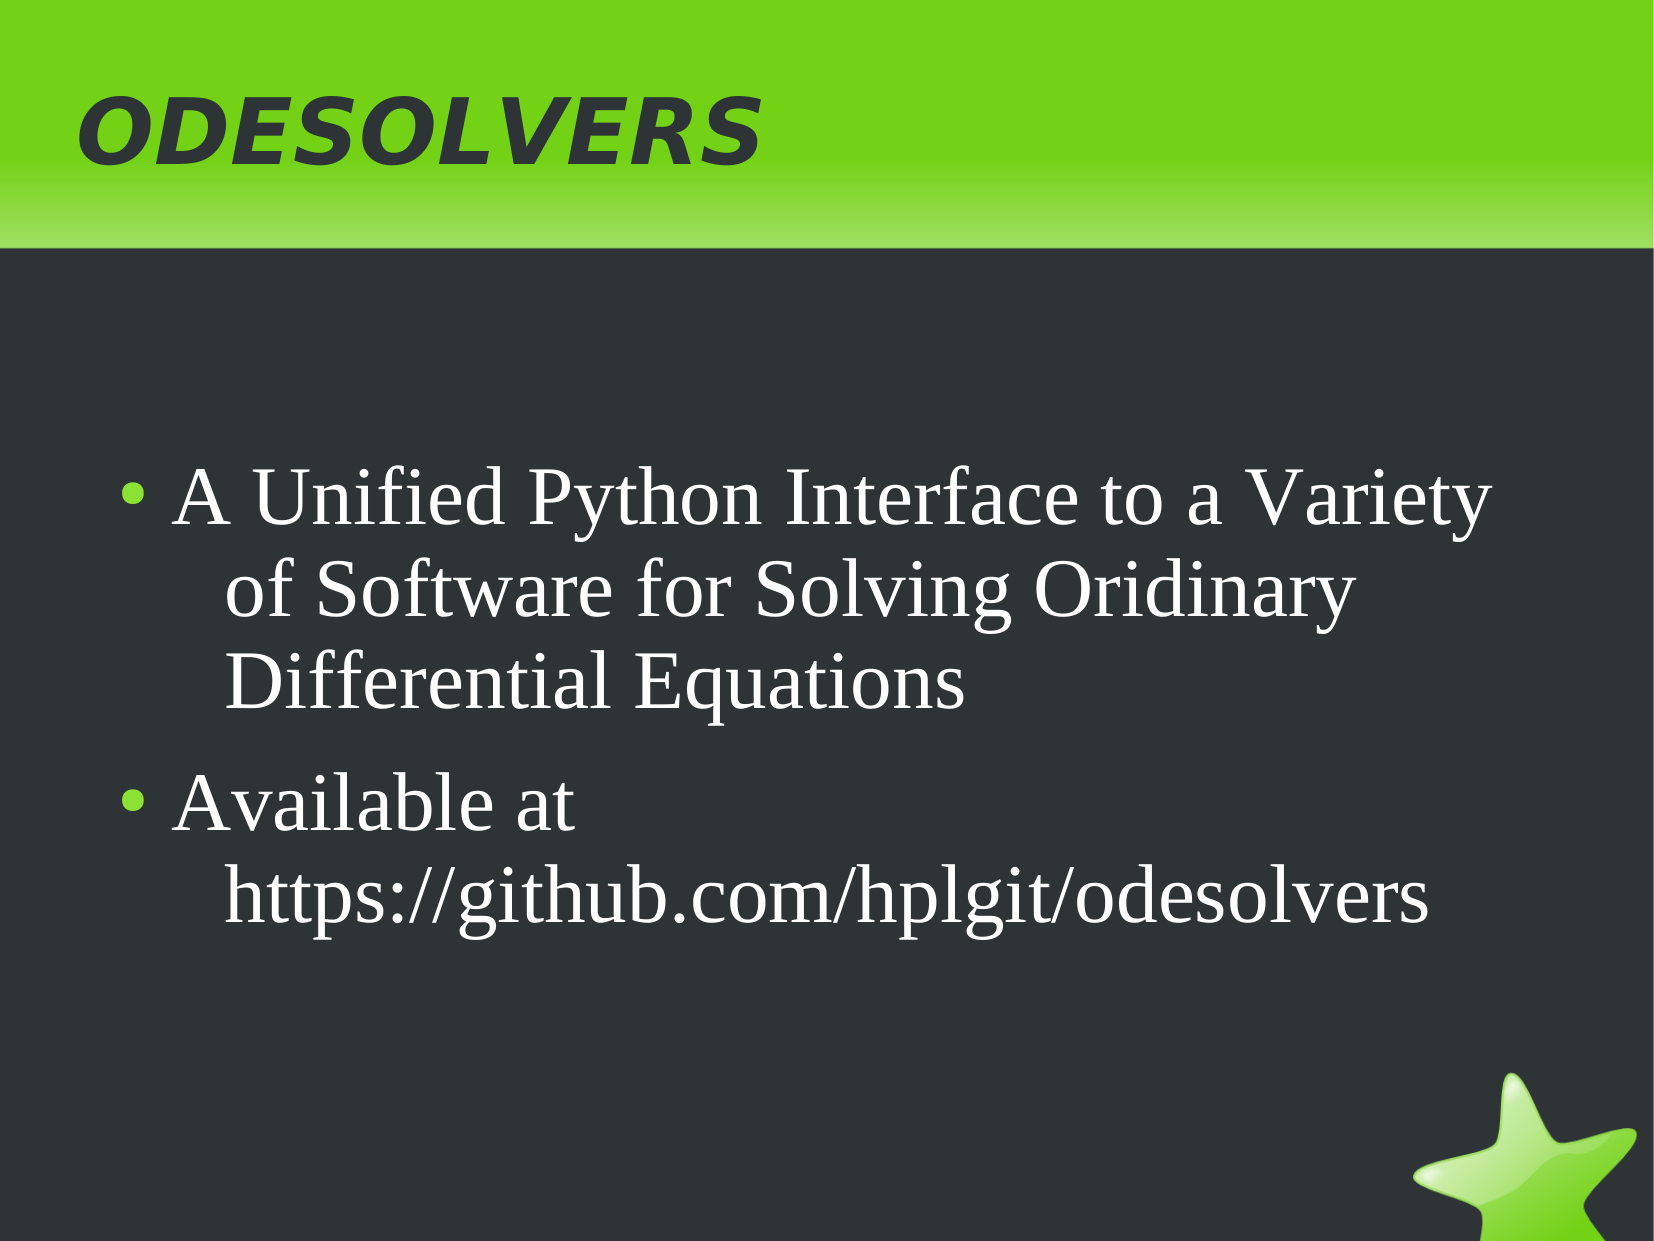

# ODESOLVERS
A Unified Python Interface to a Variety of Software for Solving Oridinary Differential Equations
Available at https://github.com/hplgit/odesolvers